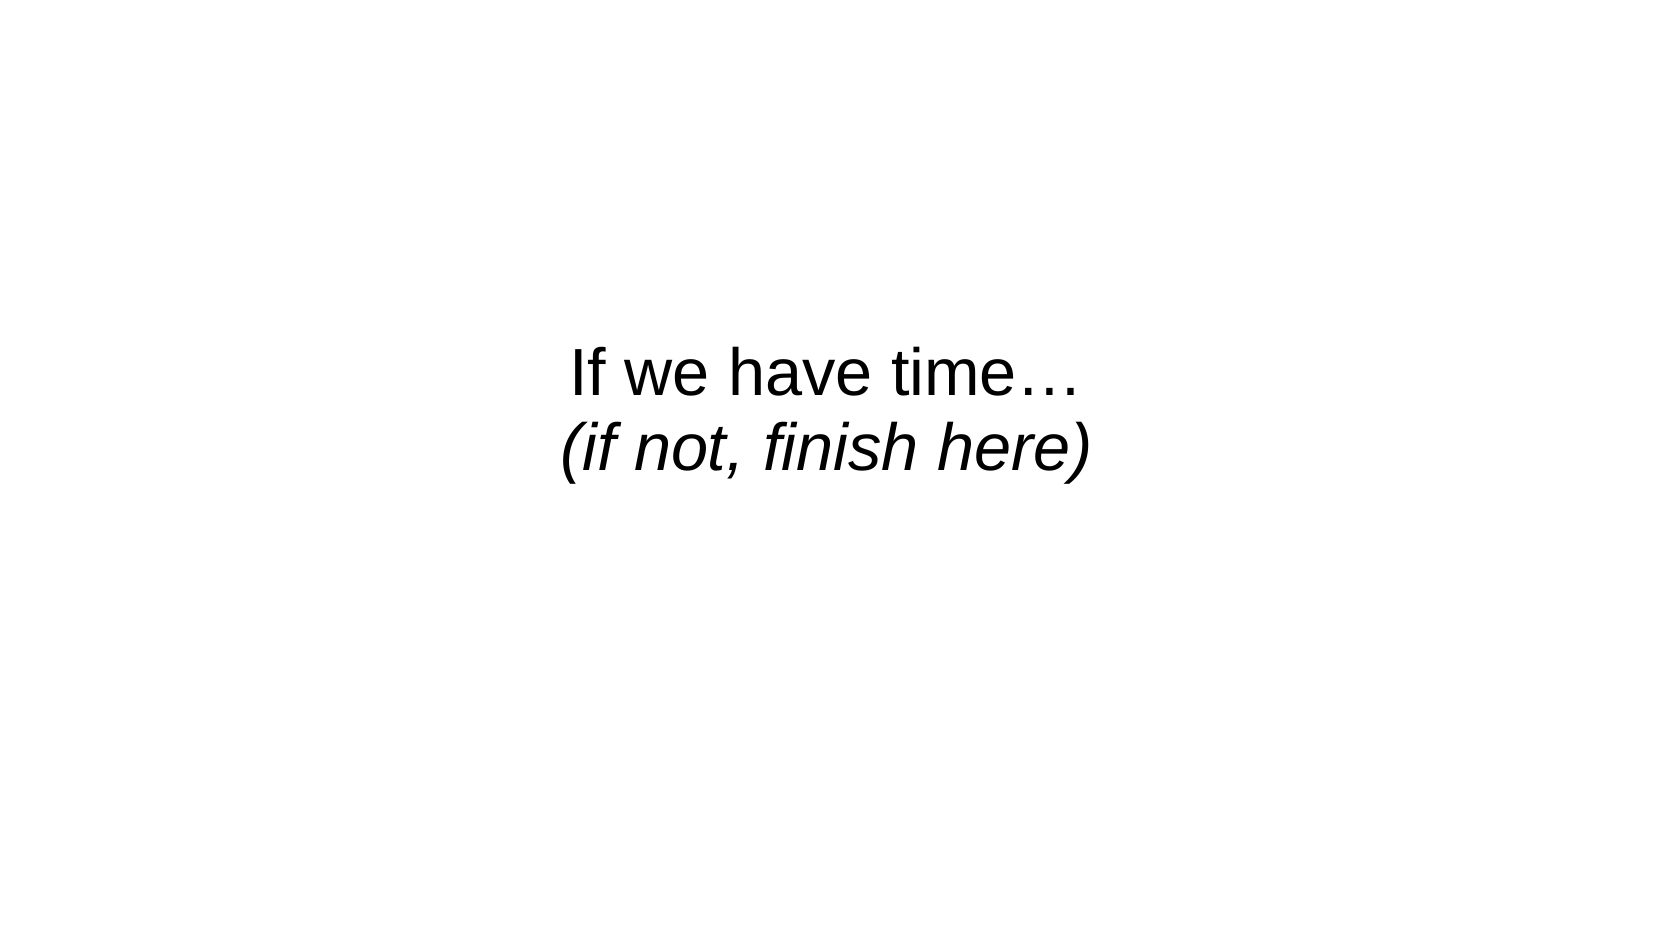

# If we have time… (if not, finish here)